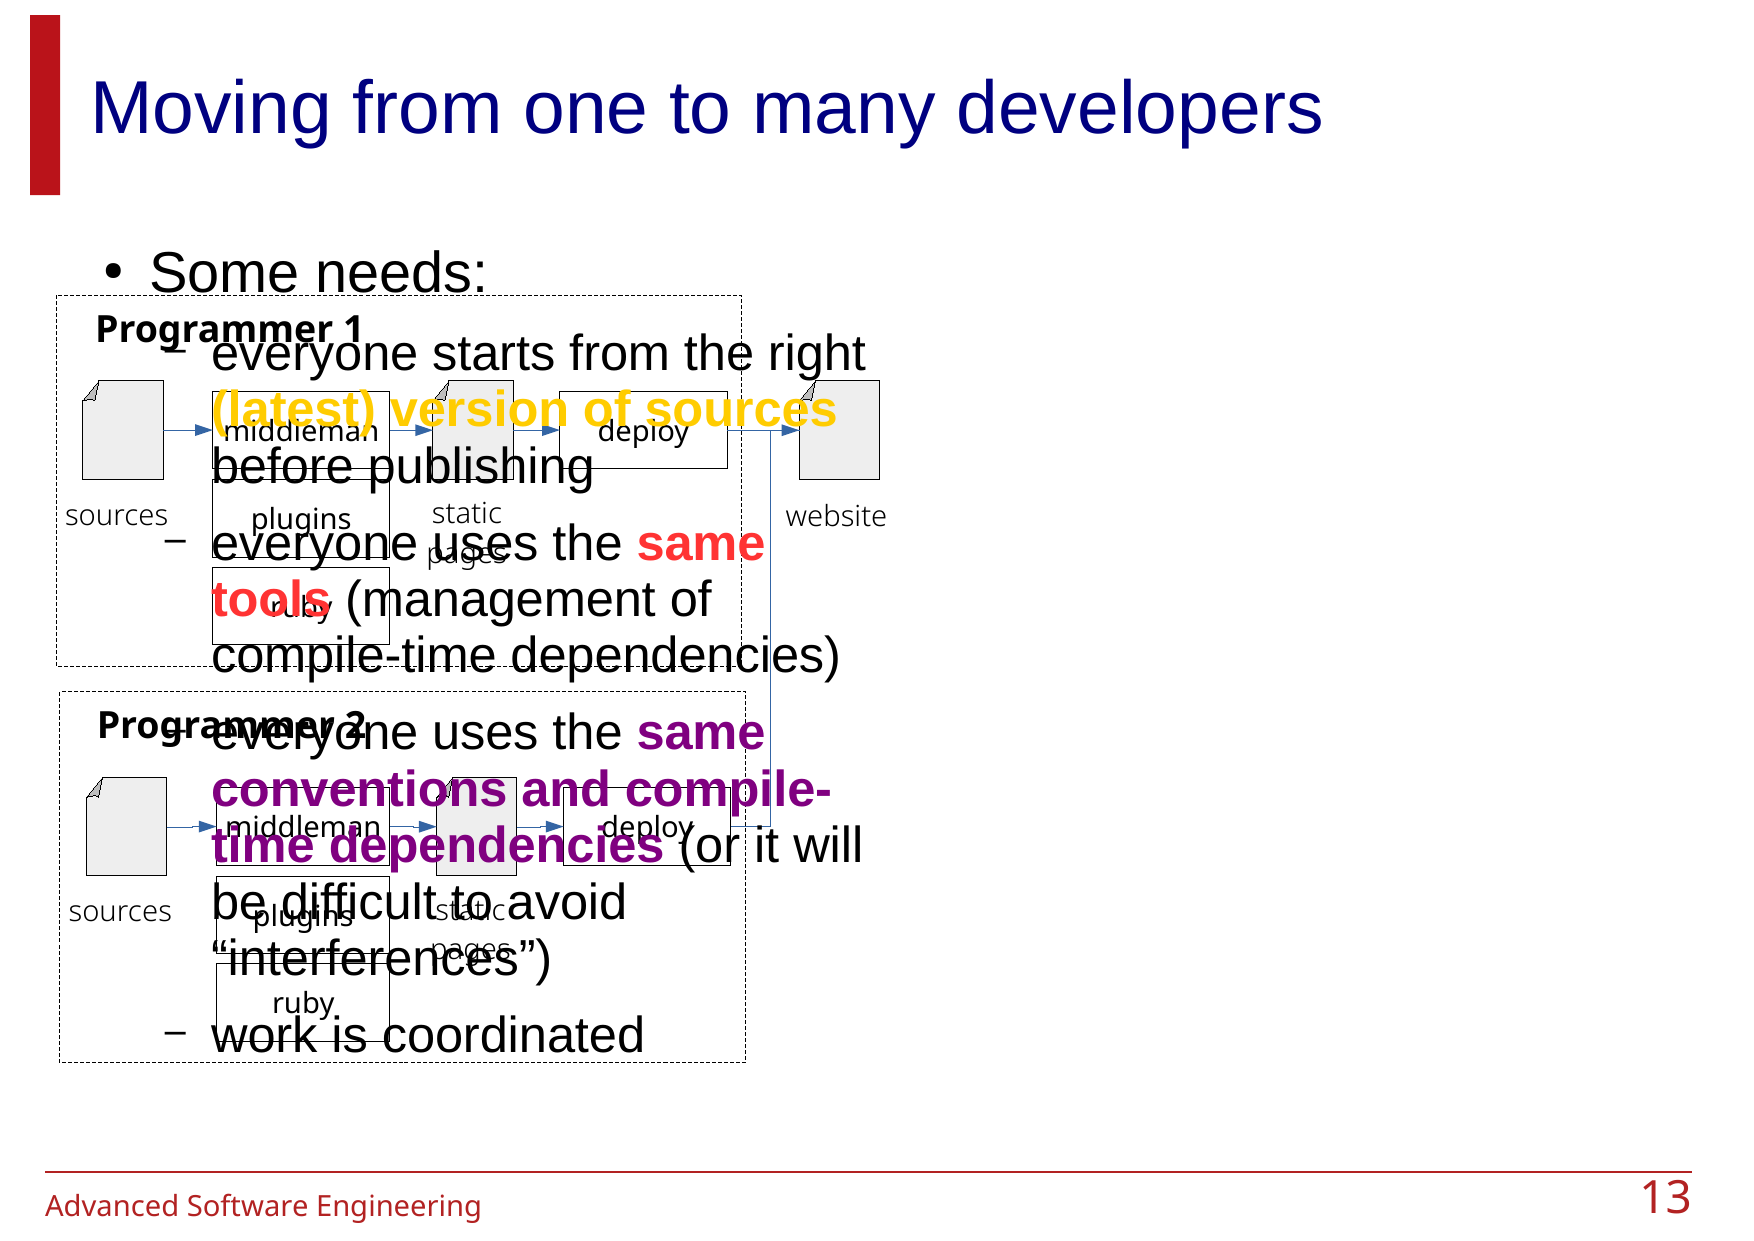

# Moving from one to many developers
Some needs:
everyone starts from the right (latest) version of sources before publishing
everyone uses the same tools (management of compile-time dependencies)
everyone uses the same conventions and compile-time dependencies (or it will be difficult to avoid “interferences”)
work is coordinated
Programmer 1
middleman
deploy
plugins
static pages
sources
website
ruby
Programmer 2
middleman
deploy
plugins
static pages
sources
ruby
13
Advanced Software Engineering